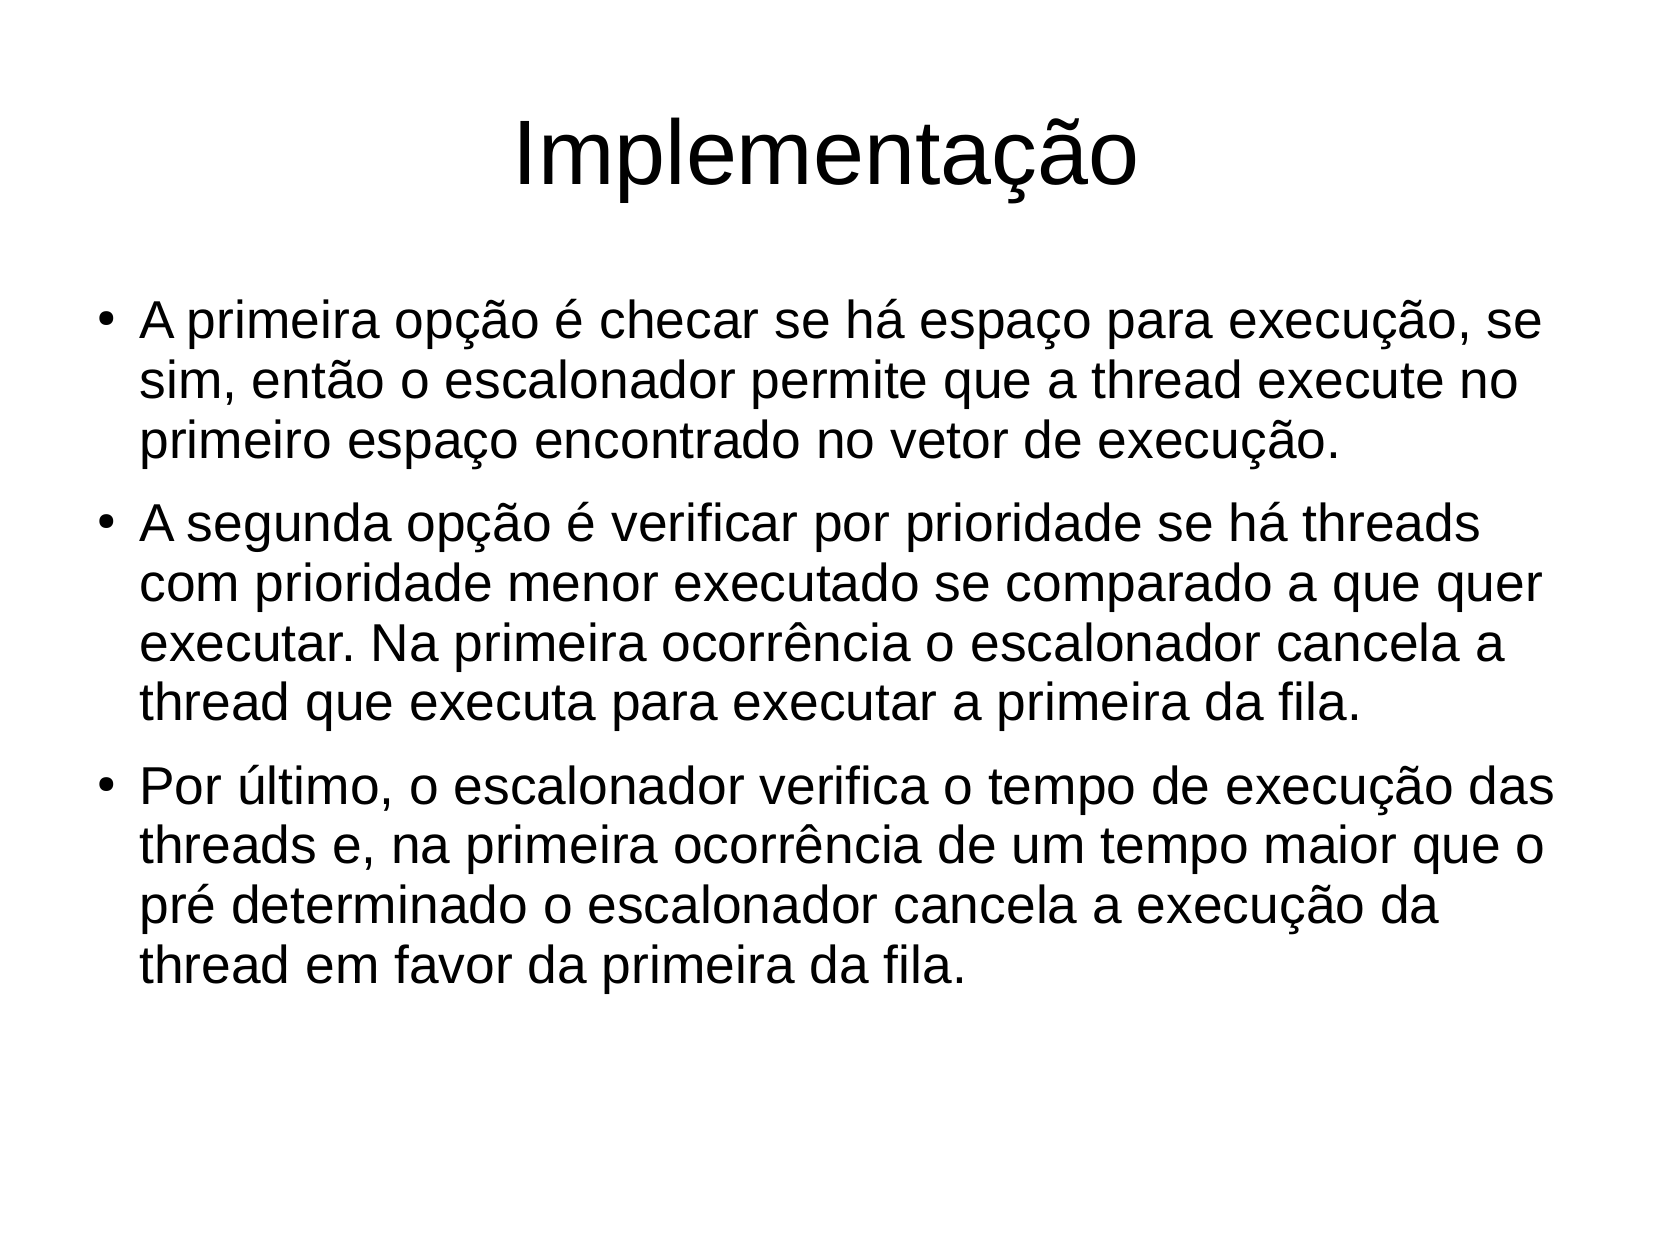

# Implementação
A primeira opção é checar se há espaço para execução, se sim, então o escalonador permite que a thread execute no primeiro espaço encontrado no vetor de execução.
A segunda opção é verificar por prioridade se há threads com prioridade menor executado se comparado a que quer executar. Na primeira ocorrência o escalonador cancela a thread que executa para executar a primeira da fila.
Por último, o escalonador verifica o tempo de execução das threads e, na primeira ocorrência de um tempo maior que o pré determinado o escalonador cancela a execução da thread em favor da primeira da fila.